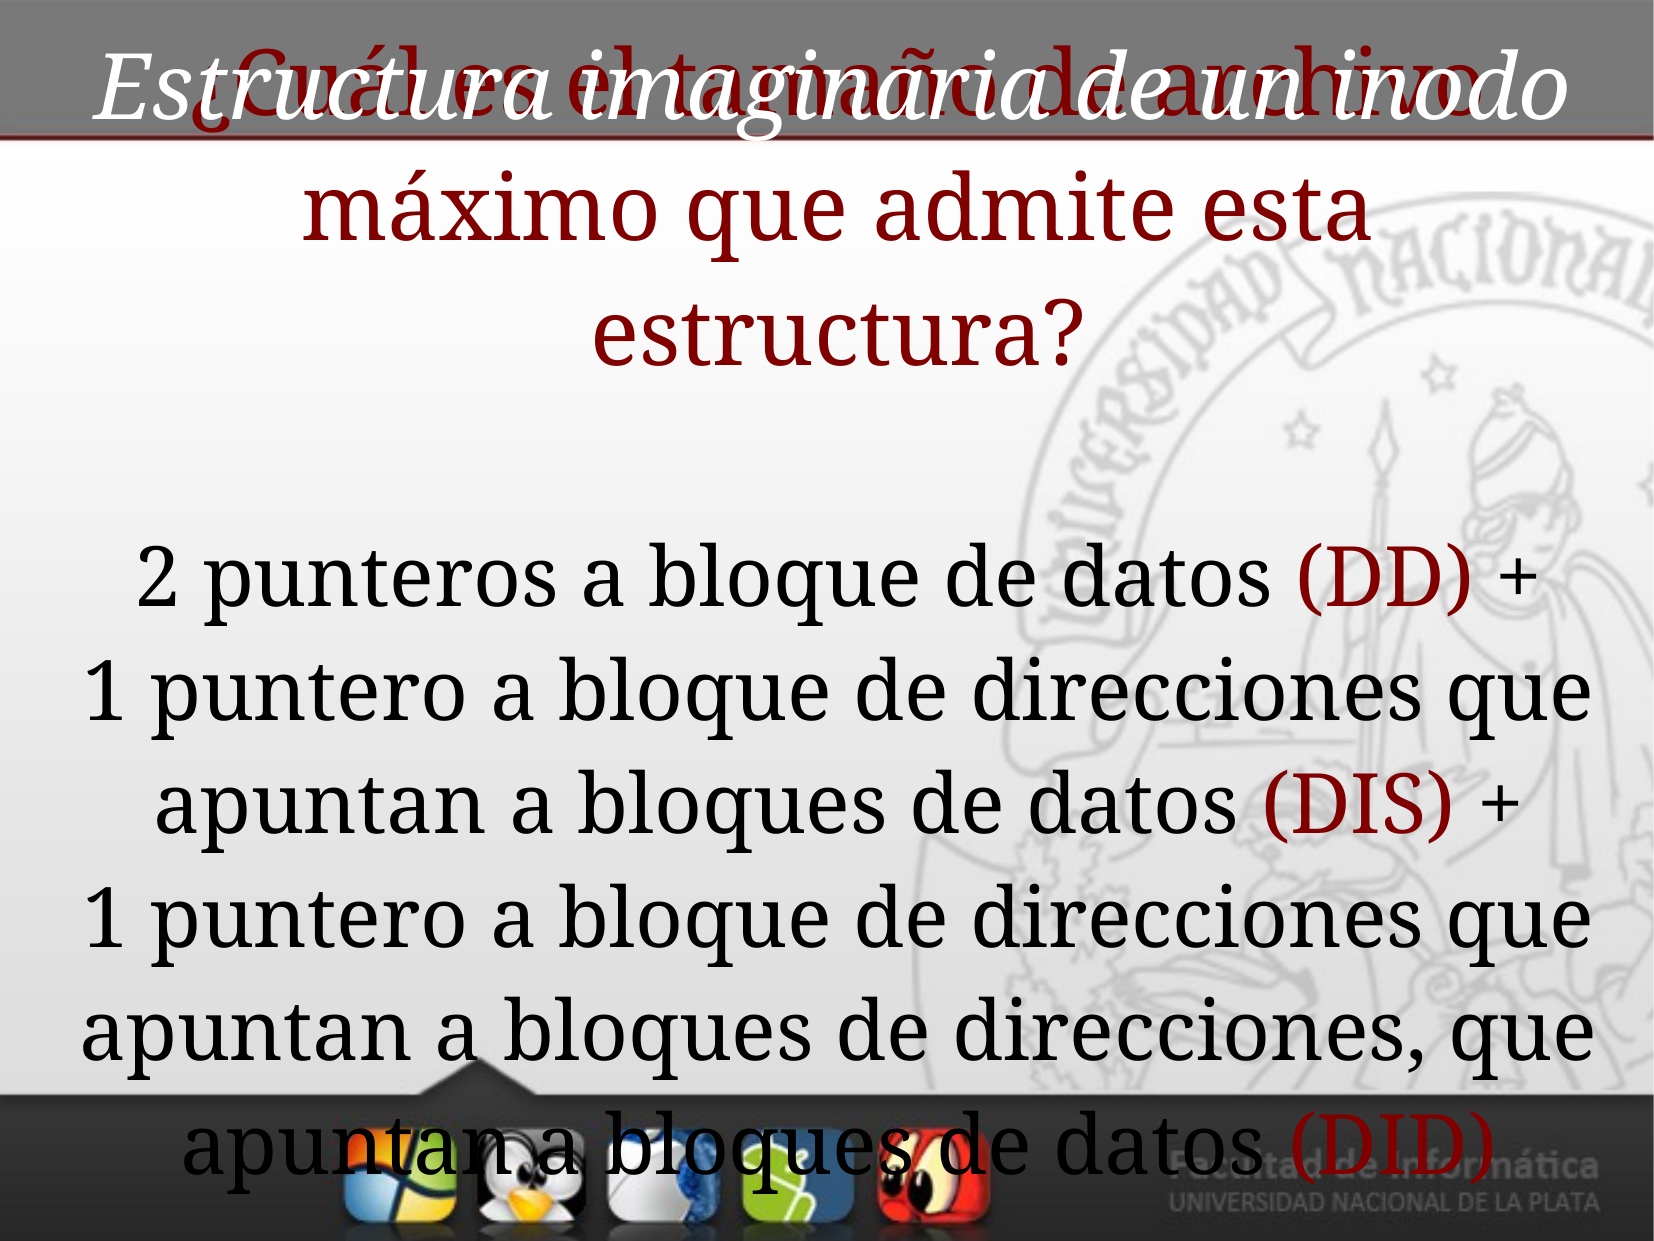

# ¿Cuál es el tamaño de archivo máximo que admite esta estructura?
2 punteros a bloque de datos (DD) +
1 puntero a bloque de direcciones que apuntan a bloques de datos (DIS) +
1 puntero a bloque de direcciones que apuntan a bloques de direcciones, que apuntan a bloques de datos (DID)
Estructura imaginaria de un inodo